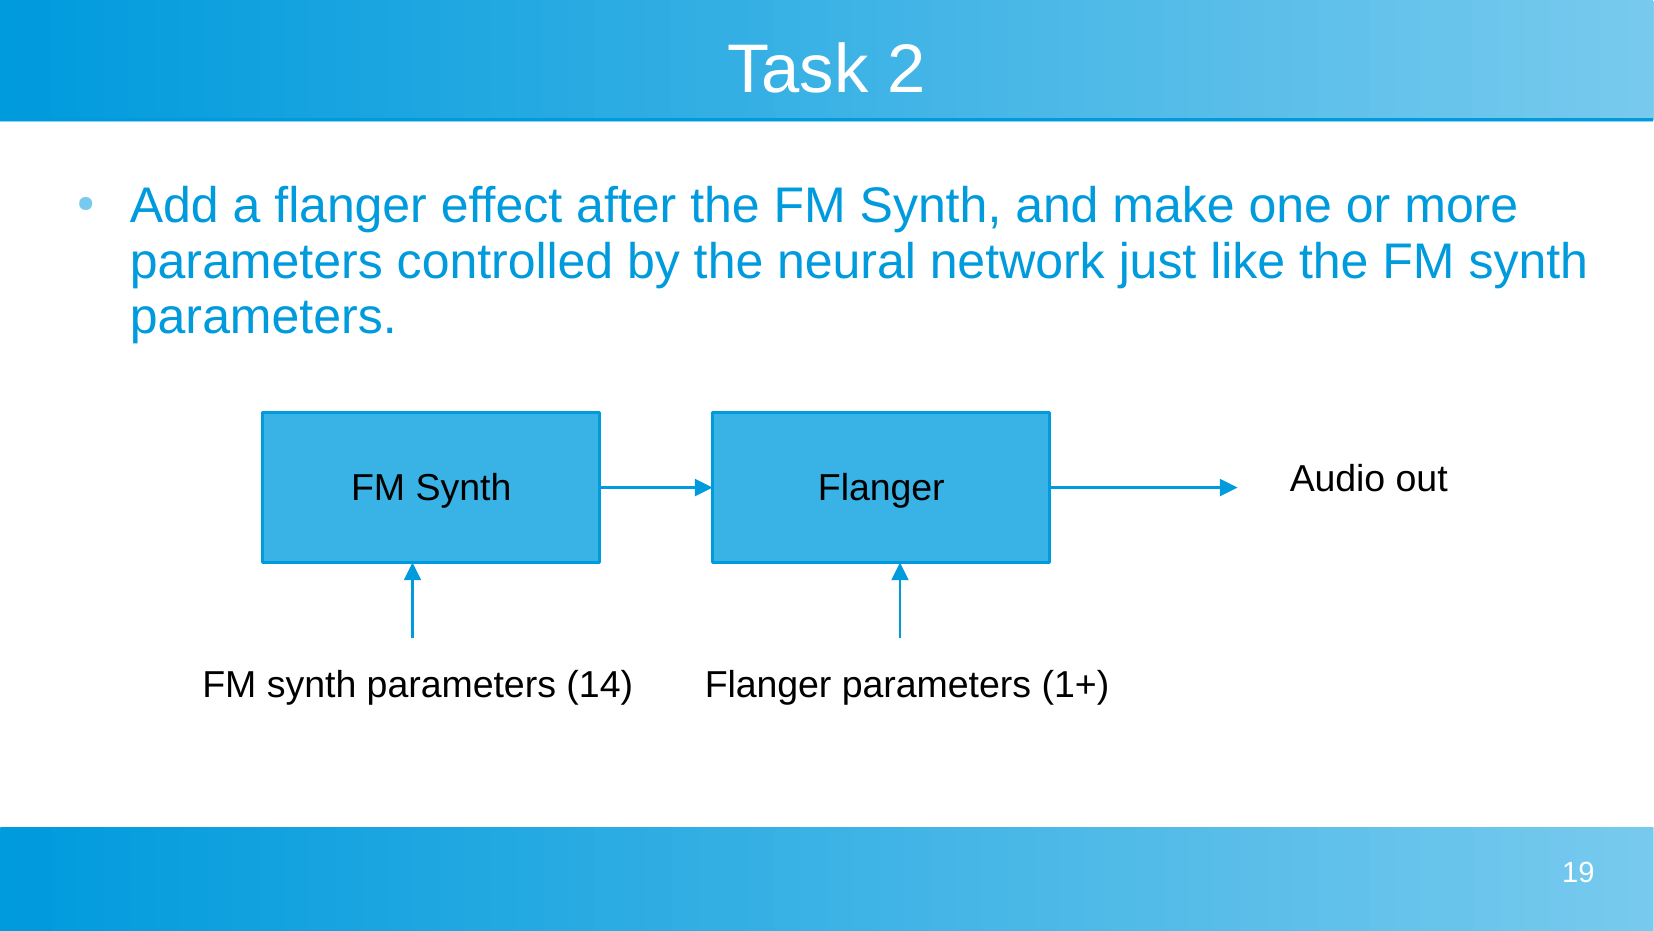

# Task 2
Add a flanger effect after the FM Synth, and make one or more parameters controlled by the neural network just like the FM synth parameters.
FM Synth
Flanger
Audio out
FM synth parameters (14)
Flanger parameters (1+)
19